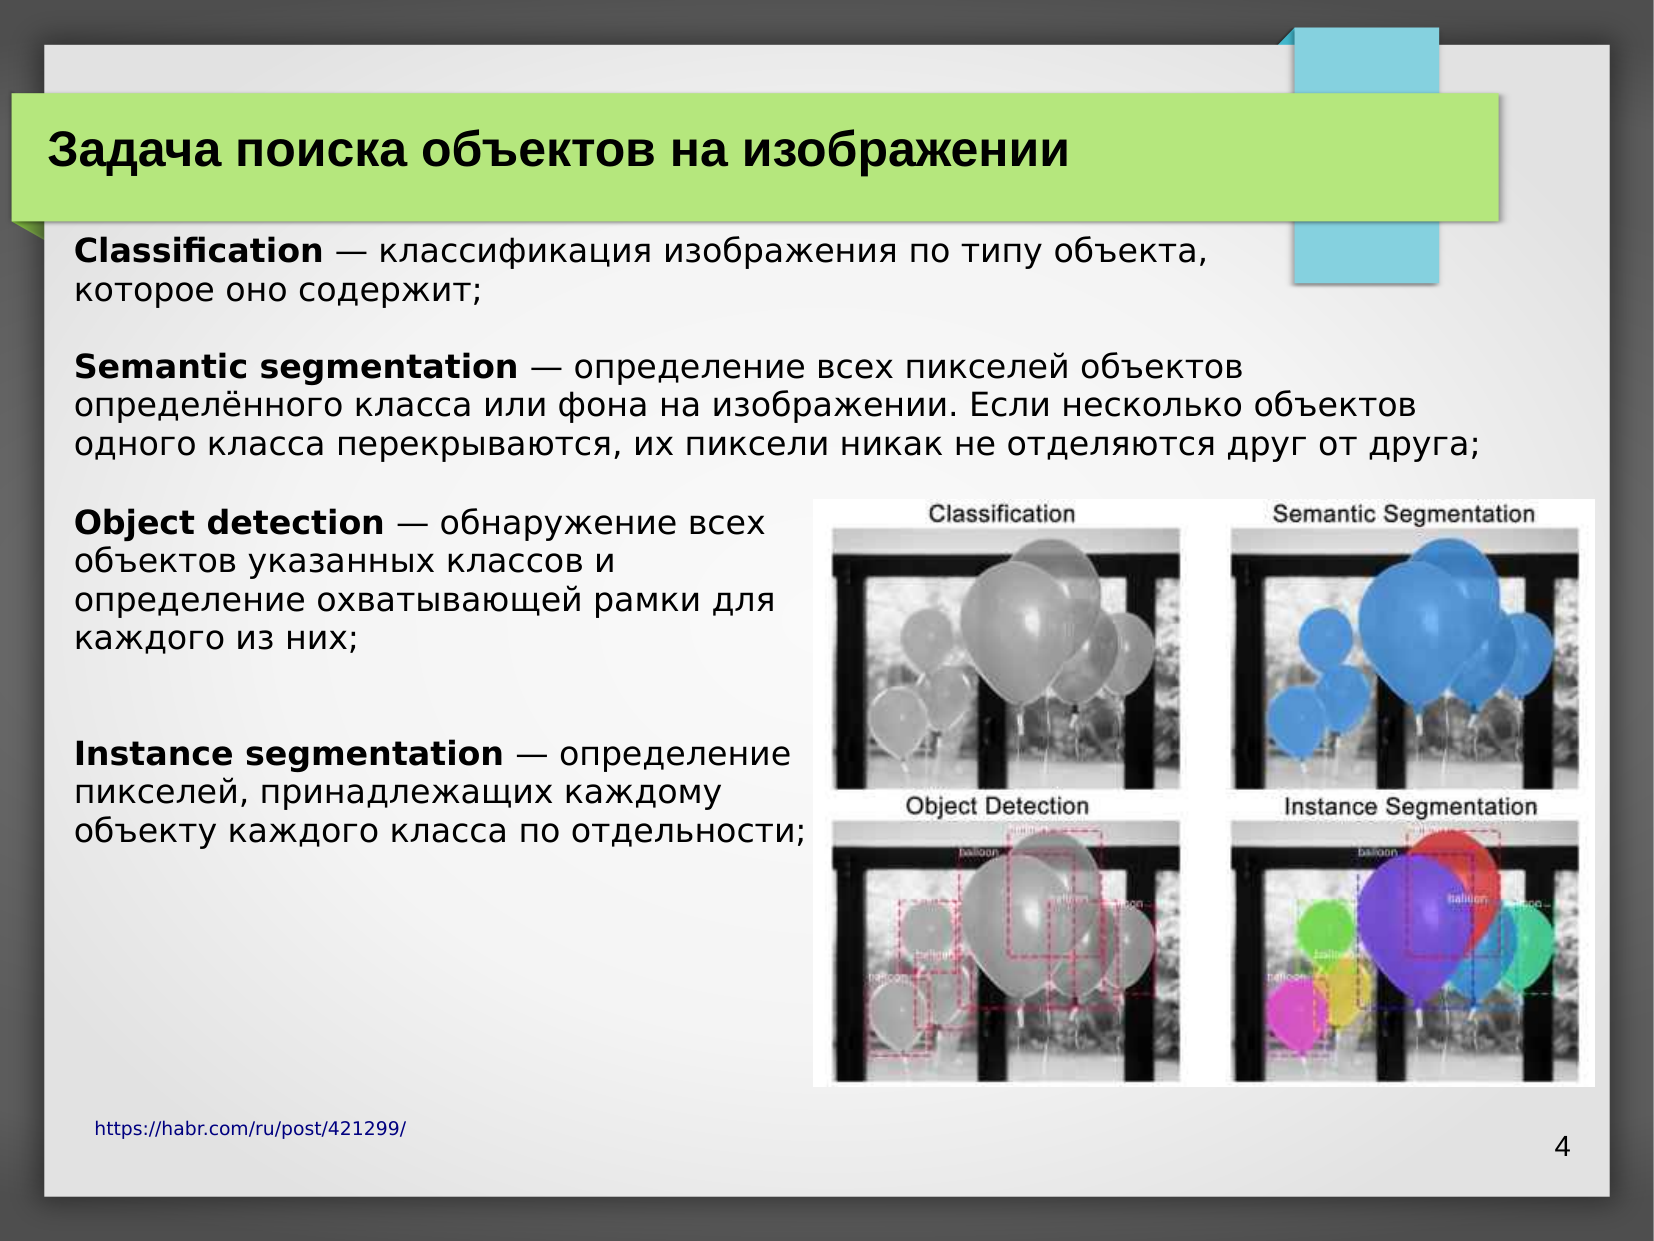

# Задача поиска объектов на изображении
Classification — классификация изображения по типу объекта,
которое оно содержит;
Semantic segmentation — определение всех пикселей объектов определённого класса или фона на изображении. Если несколько объектов одного класса перекрываются, их пиксели никак не отделяются друг от друга;
Object detection — обнаружение всех объектов указанных классов и определение охватывающей рамки для каждого из них;
Instance segmentation — определение пикселей, принадлежащих каждому объекту каждого класса по отдельности;
https://habr.com/ru/post/421299/
4